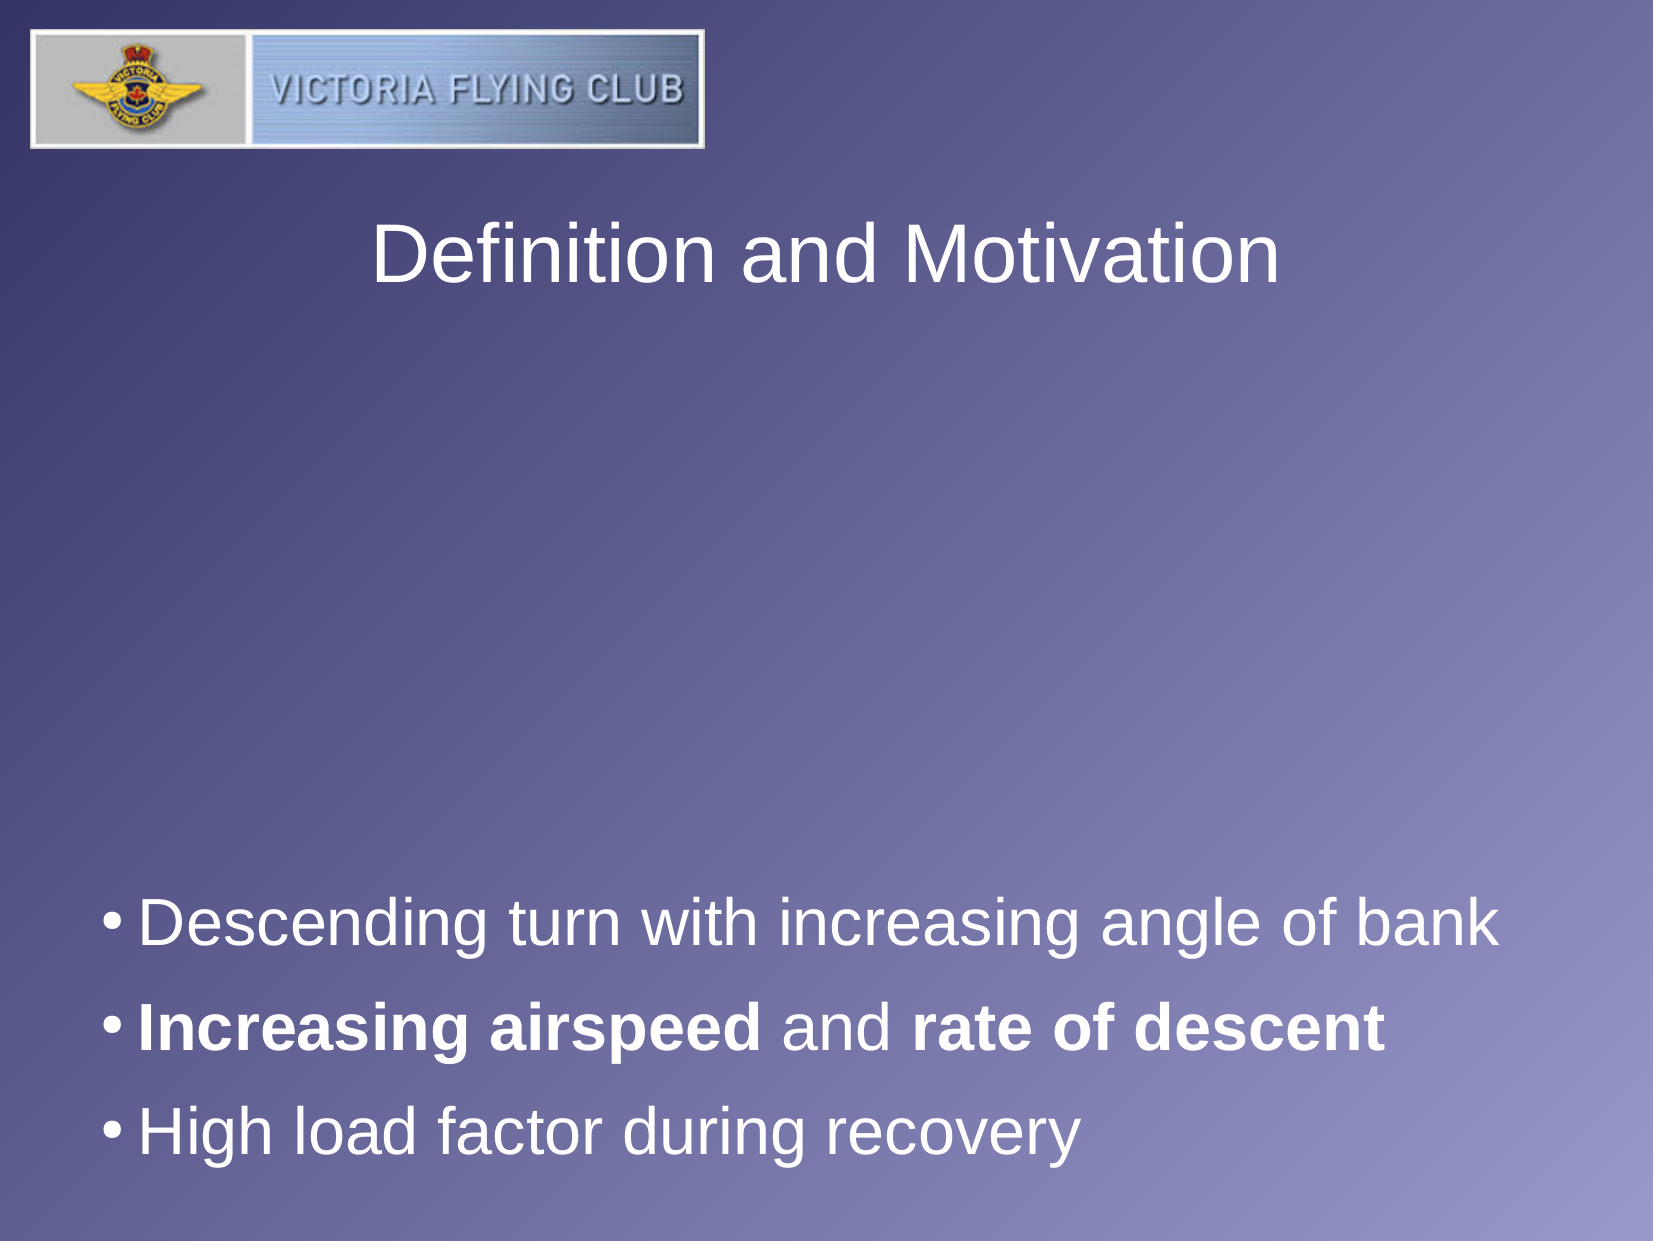

Definition and Motivation
# Descending turn with increasing angle of bank
Increasing airspeed and rate of descent
High load factor during recovery